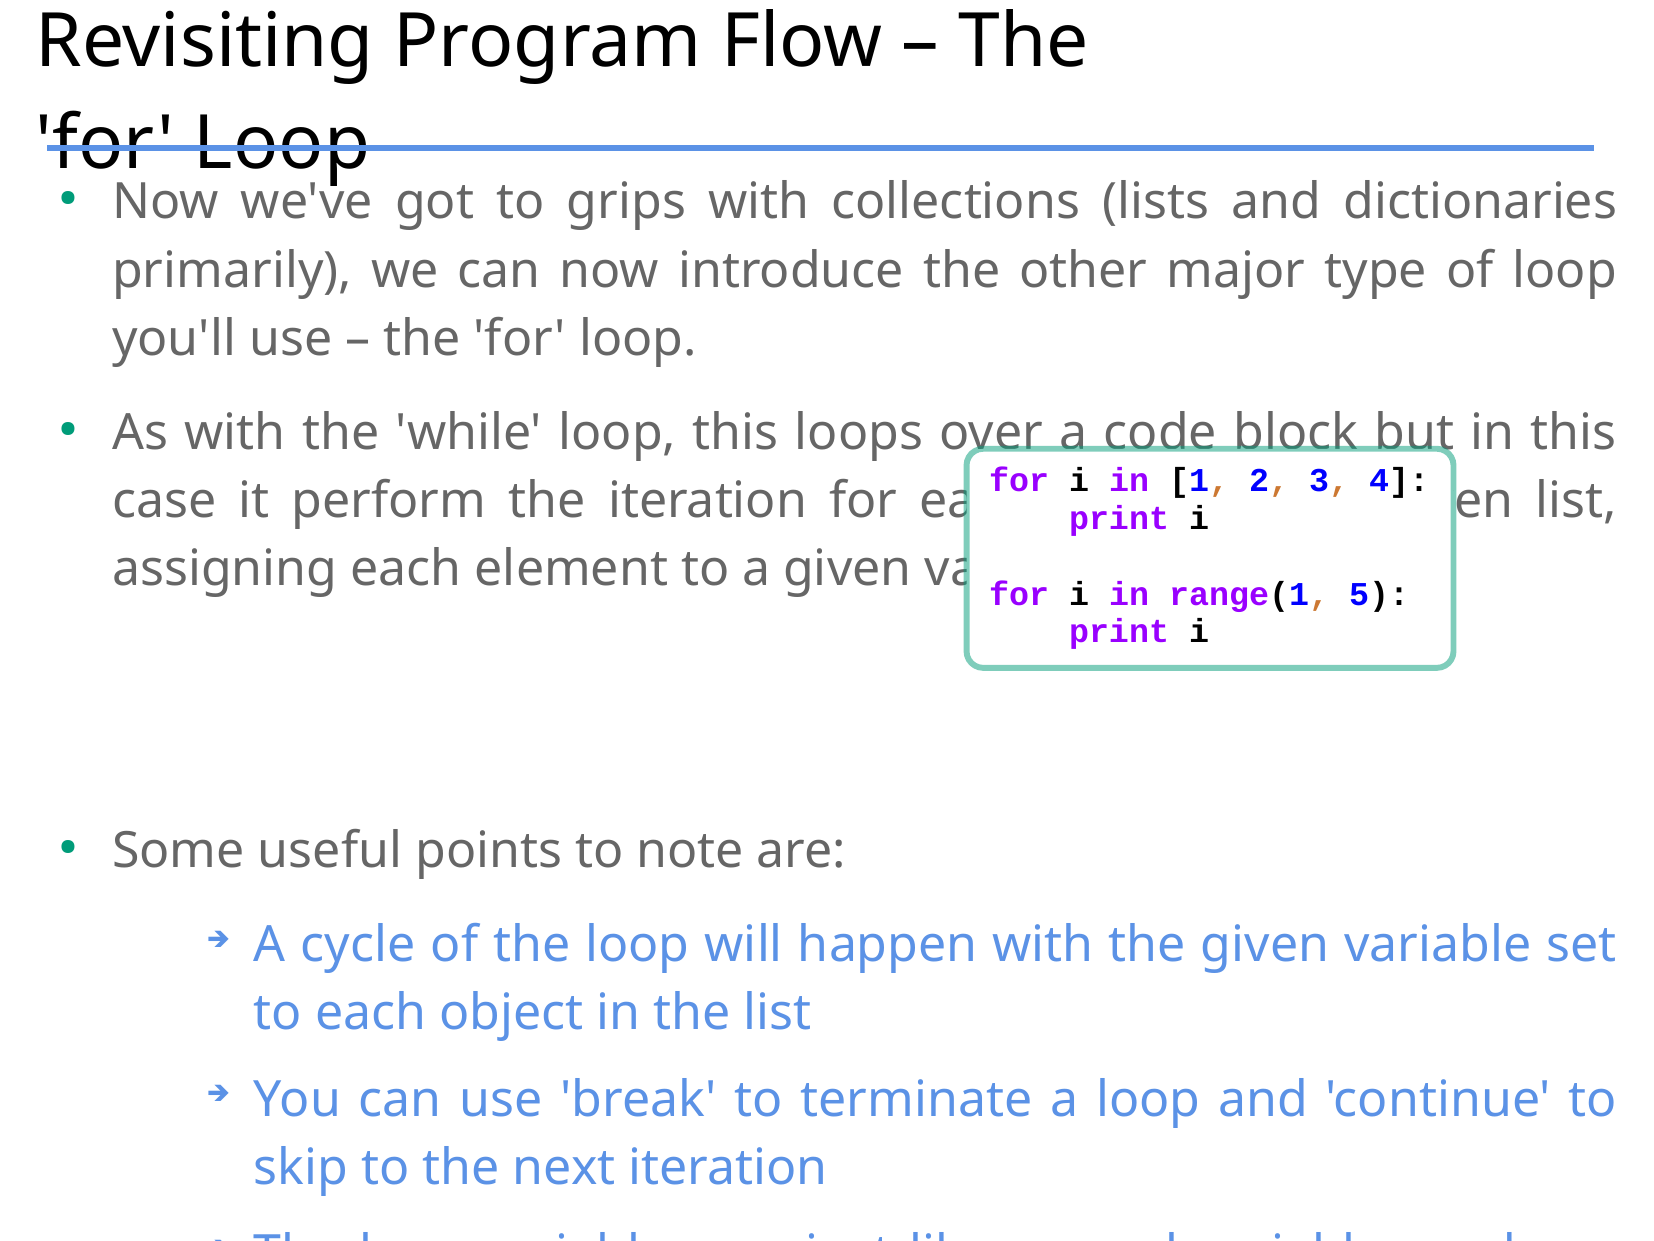

Revisiting Program Flow – The 'for' Loop
# Now we've got to grips with collections (lists and dictionaries primarily), we can now introduce the other major type of loop you'll use – the 'for' loop.
As with the 'while' loop, this loops over a code block but in this case it perform the iteration for each object in the given list, assigning each element to a given variable
Some useful points to note are:
A cycle of the loop will happen with the given variable set to each object in the list
You can use 'break' to terminate a loop and 'continue' to skip to the next iteration
The loop variables are just like normal variables and can be accessed both in the loop and after it
The 'range' function can be useful as this creates a list of numbers from the first value to the last minus one
for i in [1, 2, 3, 4]:
 print i
for i in range(1, 5):
 print i